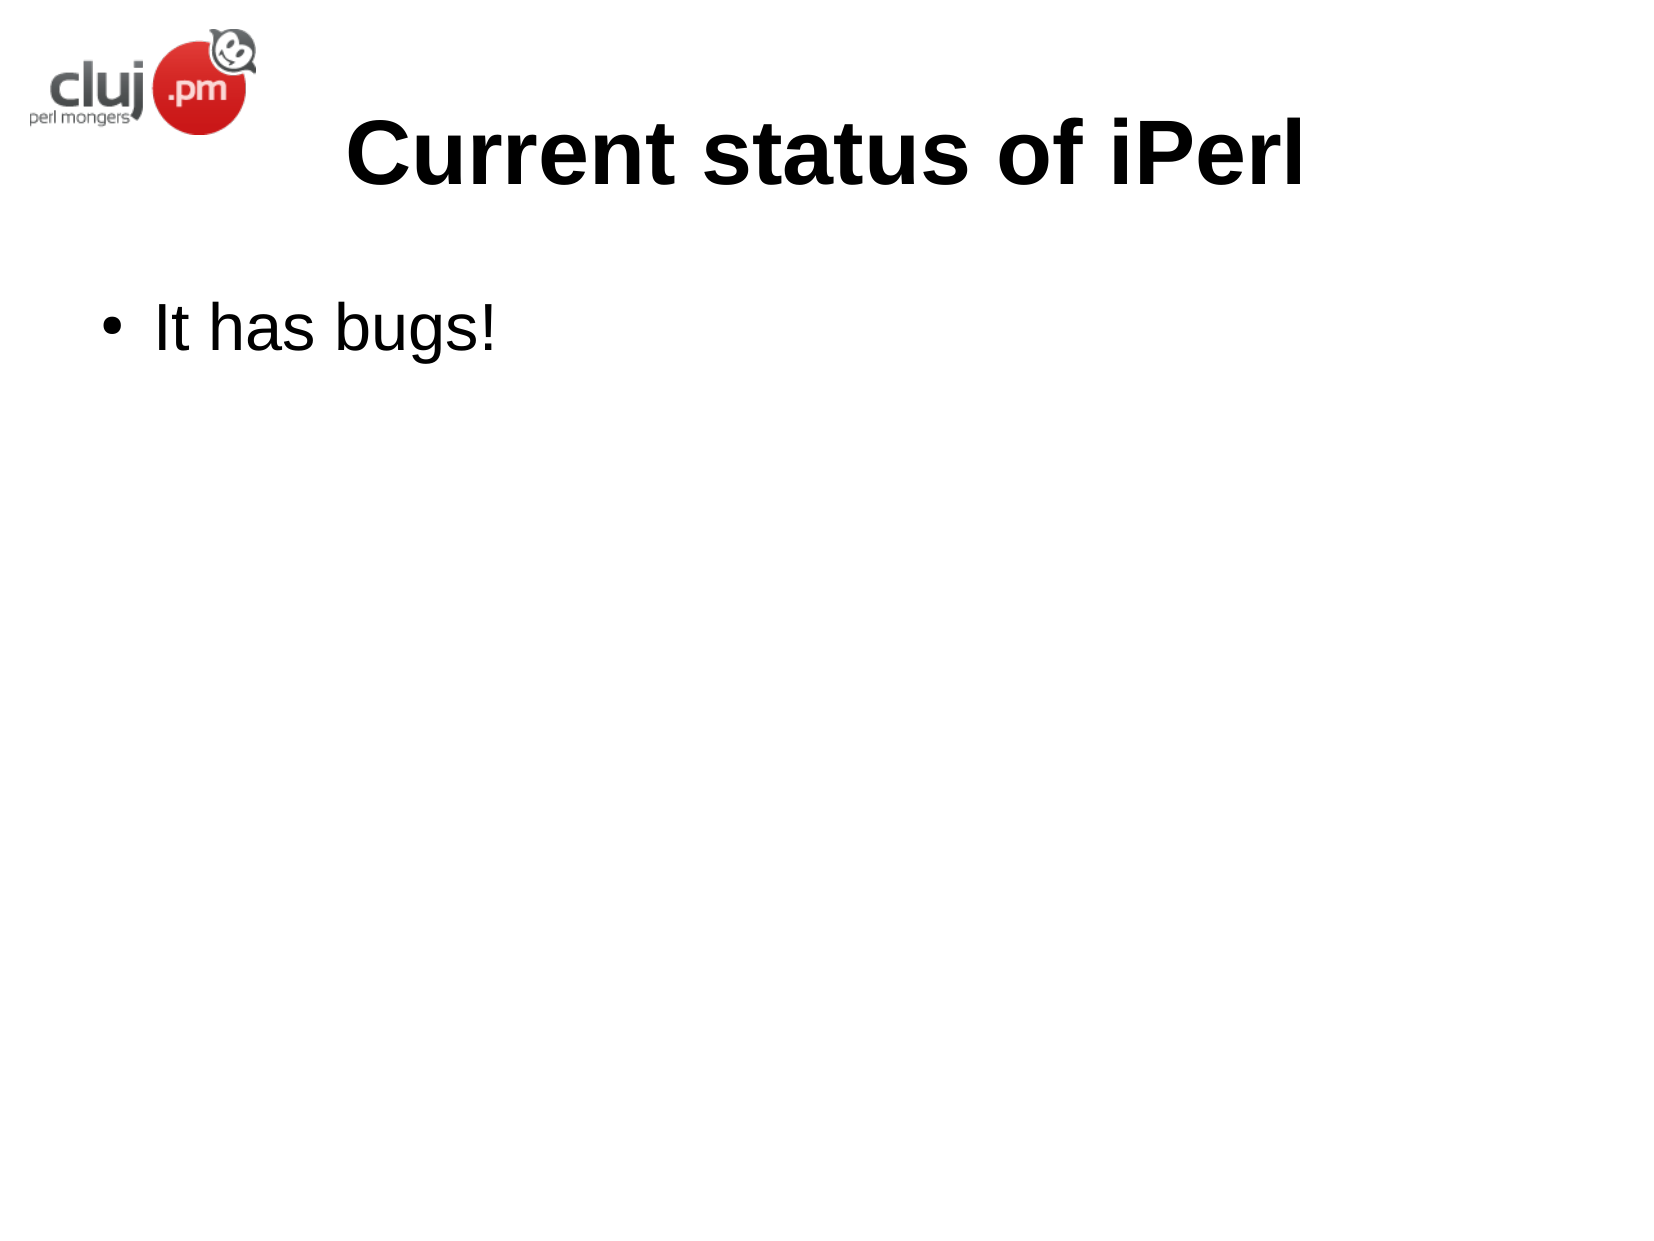

# Current status of iPerl
It has bugs!